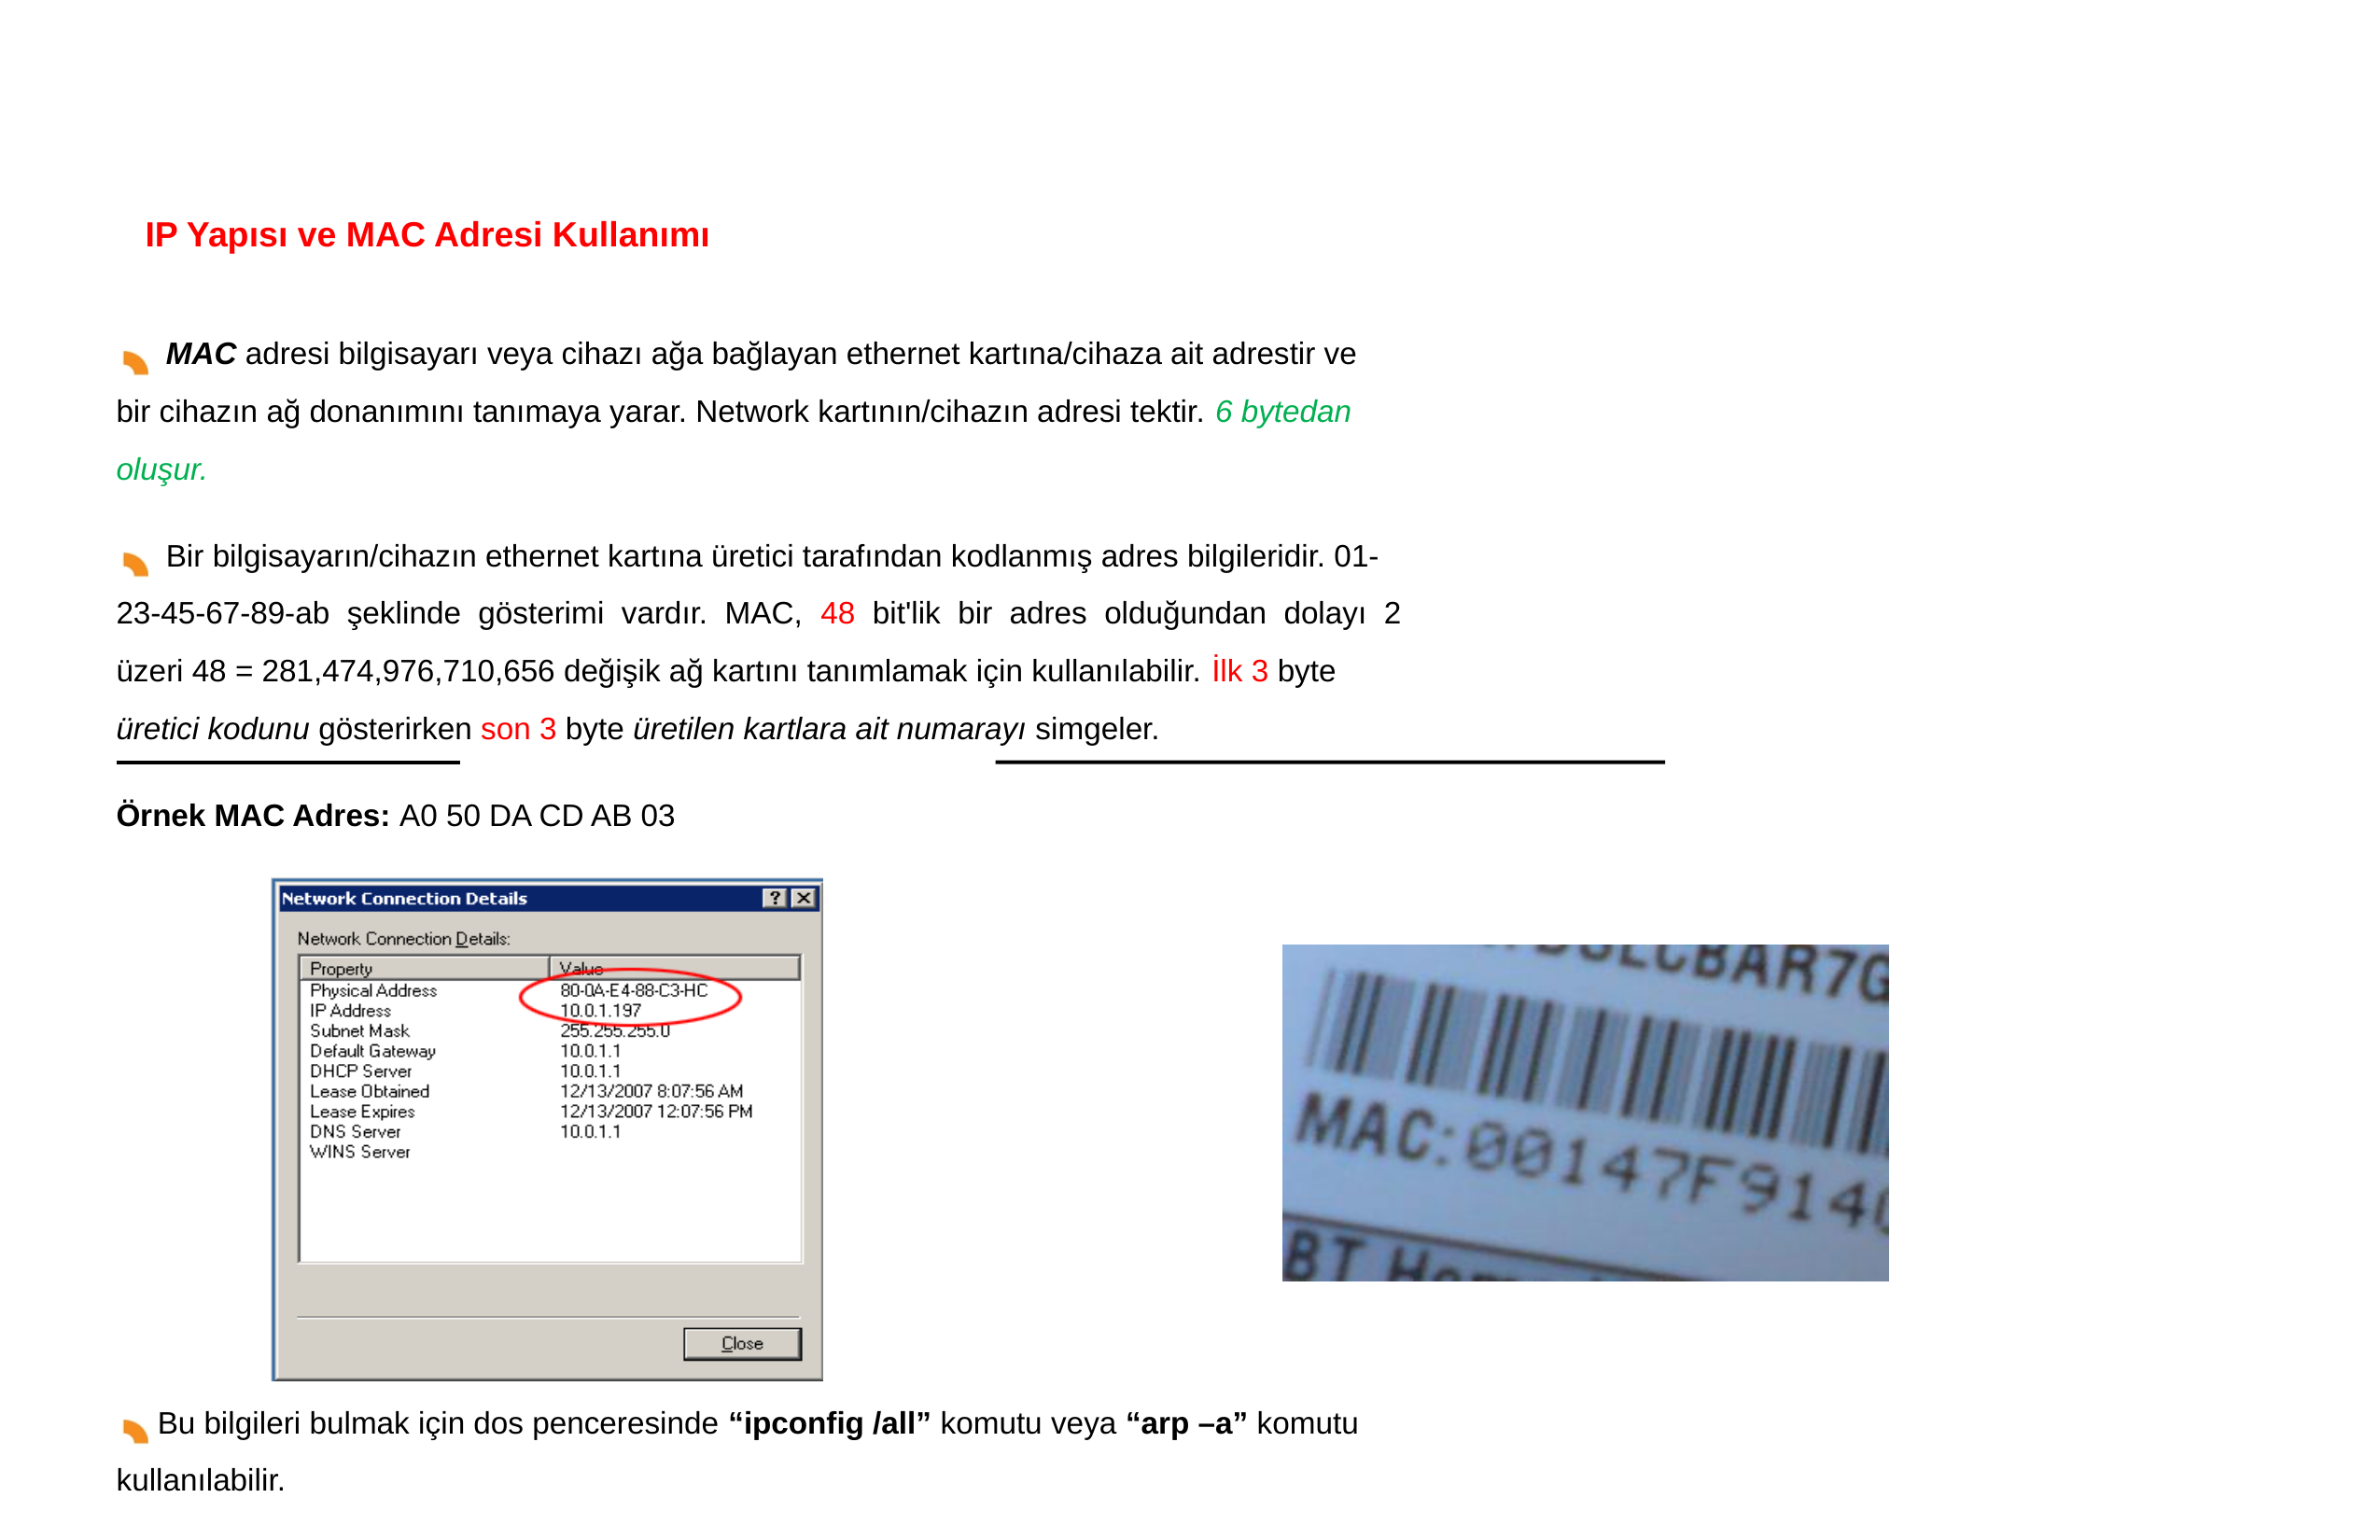

IP Yapısı ve MAC Adresi Kullanımı
 MAC adresi bilgisayarı veya cihazı ağa bağlayan ethernet kartına/cihaza ait adrestir ve
bir cihazın ağ donanımını tanımaya yarar. Network kartının/cihazın adresi tektir. 6 bytedan
oluşur.
 Bir bilgisayarın/cihazın ethernet kartına üretici tarafından kodlanmış adres bilgileridir. 01-
23-45-67-89-ab şeklinde gösterimi vardır. MAC, 48 bit'lik bir adres olduğundan dolayı 2
üzeri 48 = 281,474,976,710,656 değişik ağ kartını tanımlamak için kullanılabilir. İlk 3 byte
üretici kodunu gösterirken son 3 byte üretilen kartlara ait numarayı simgeler.
Örnek MAC Adres: A0 50 DA CD AB 03
Bu bilgileri bulmak için dos penceresinde “ipconfig /all” komutu veya “arp –a” komutu
kullanılabilir.